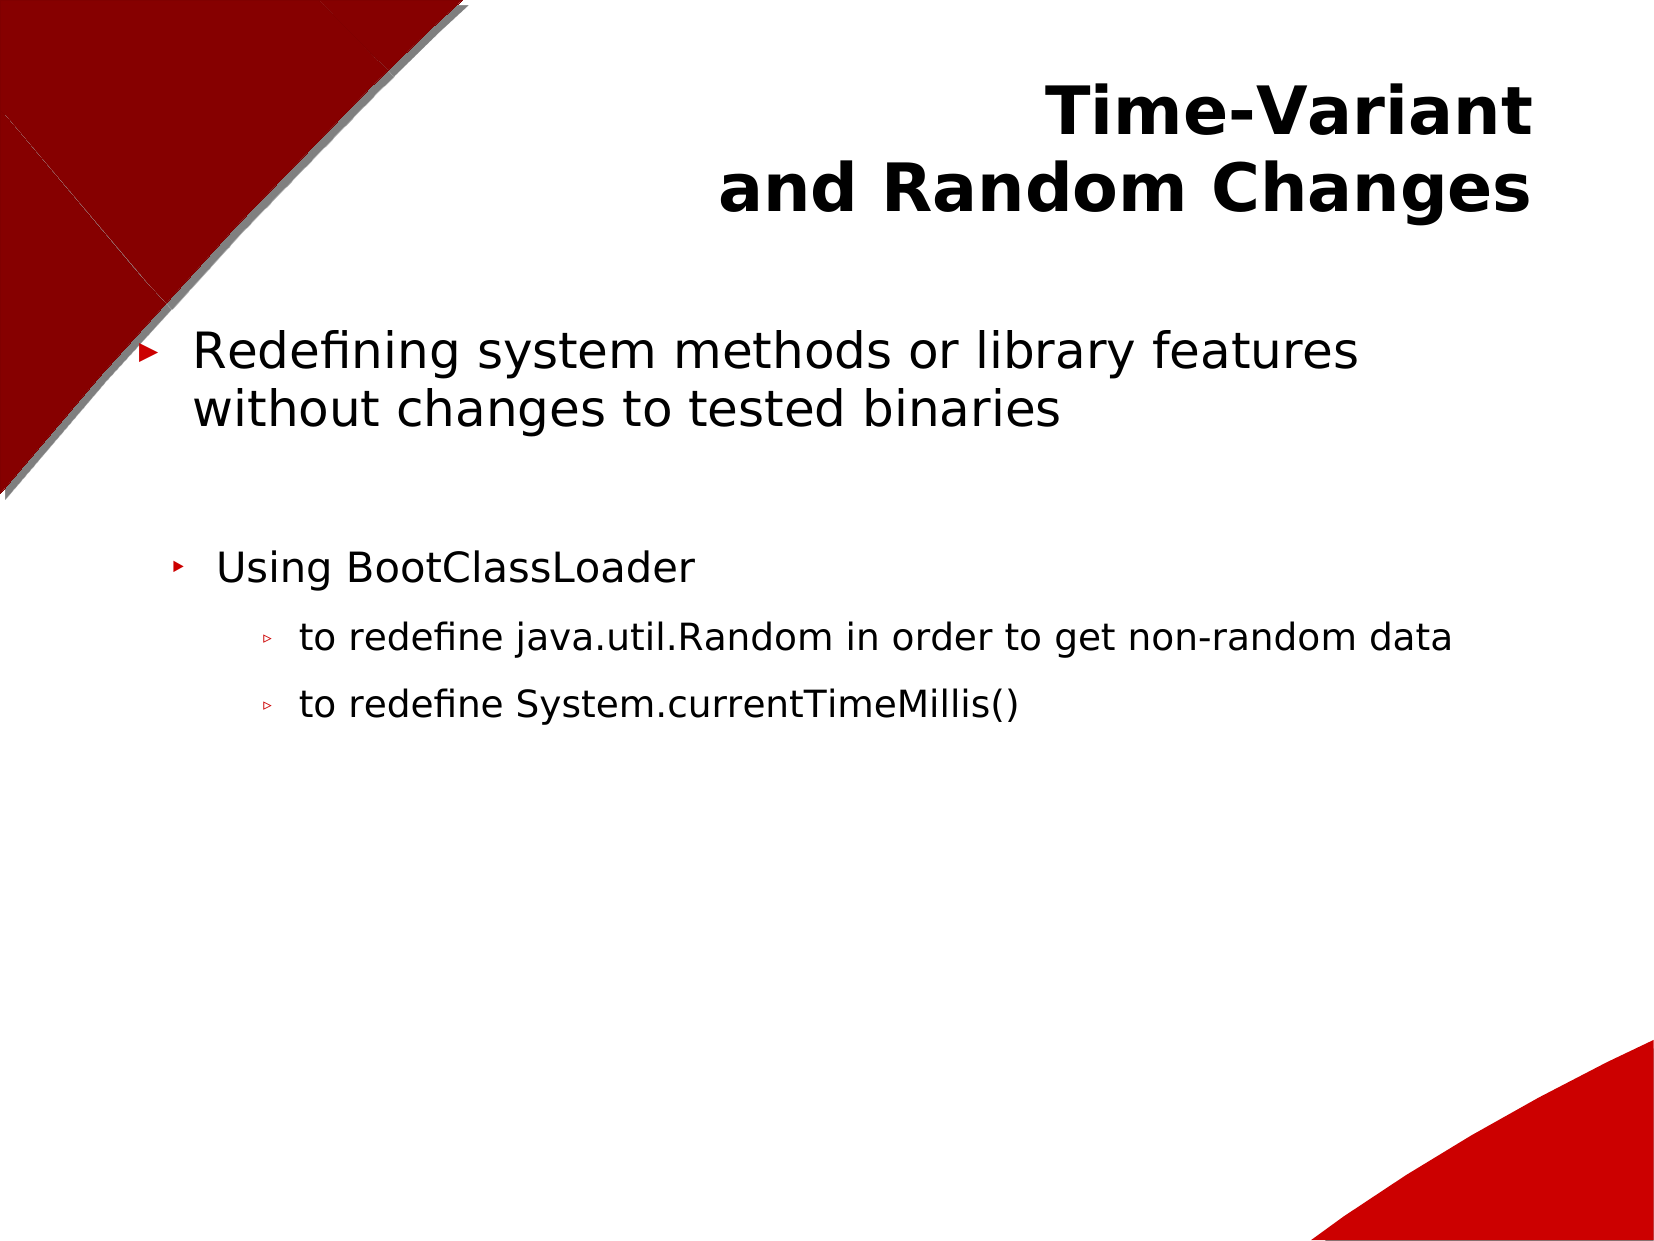

# Time-Variant and Random Changes
Redefining system methods or library features without changes to tested binaries
Using BootClassLoader
to redefine java.util.Random in order to get non-random data
to redefine System.currentTimeMillis()